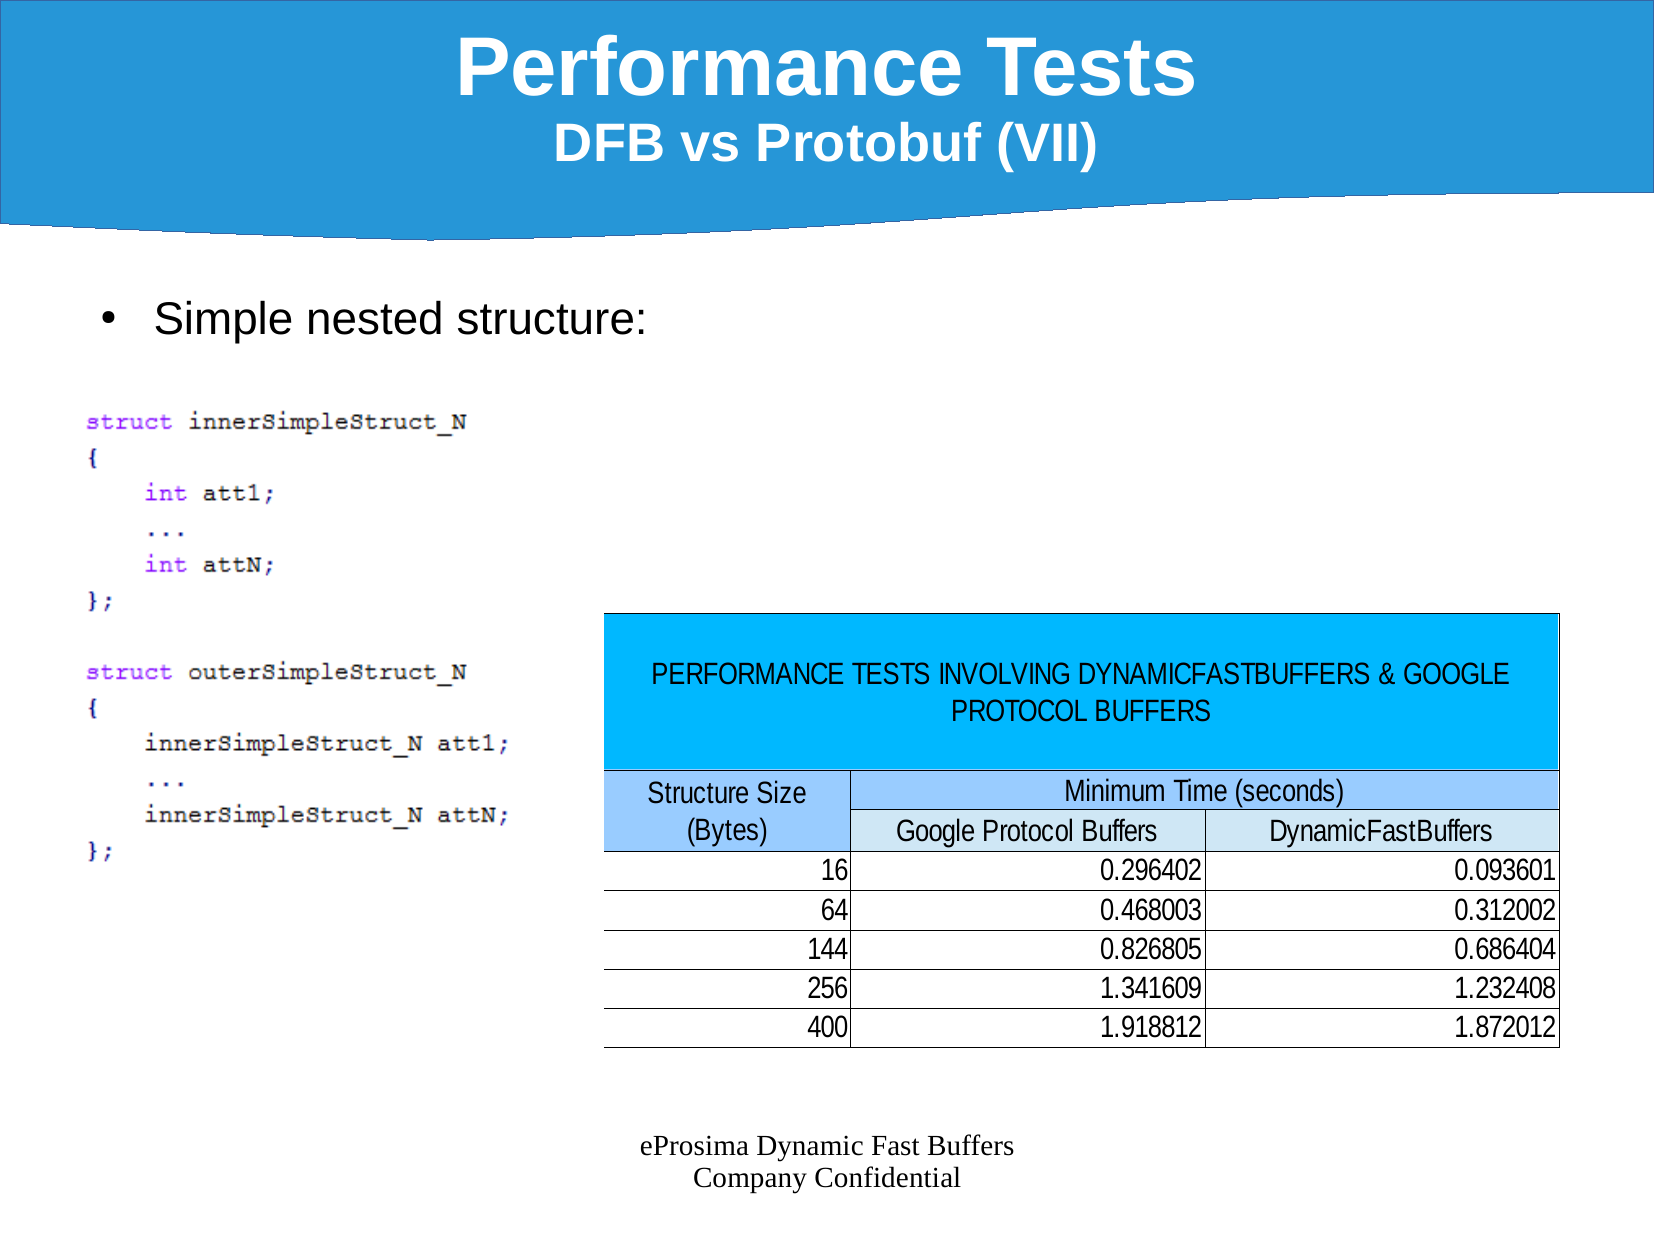

Performance Tests
DFB vs Protobuf (VII)
# Simple nested structure:
eProsima Dynamic Fast Buffers